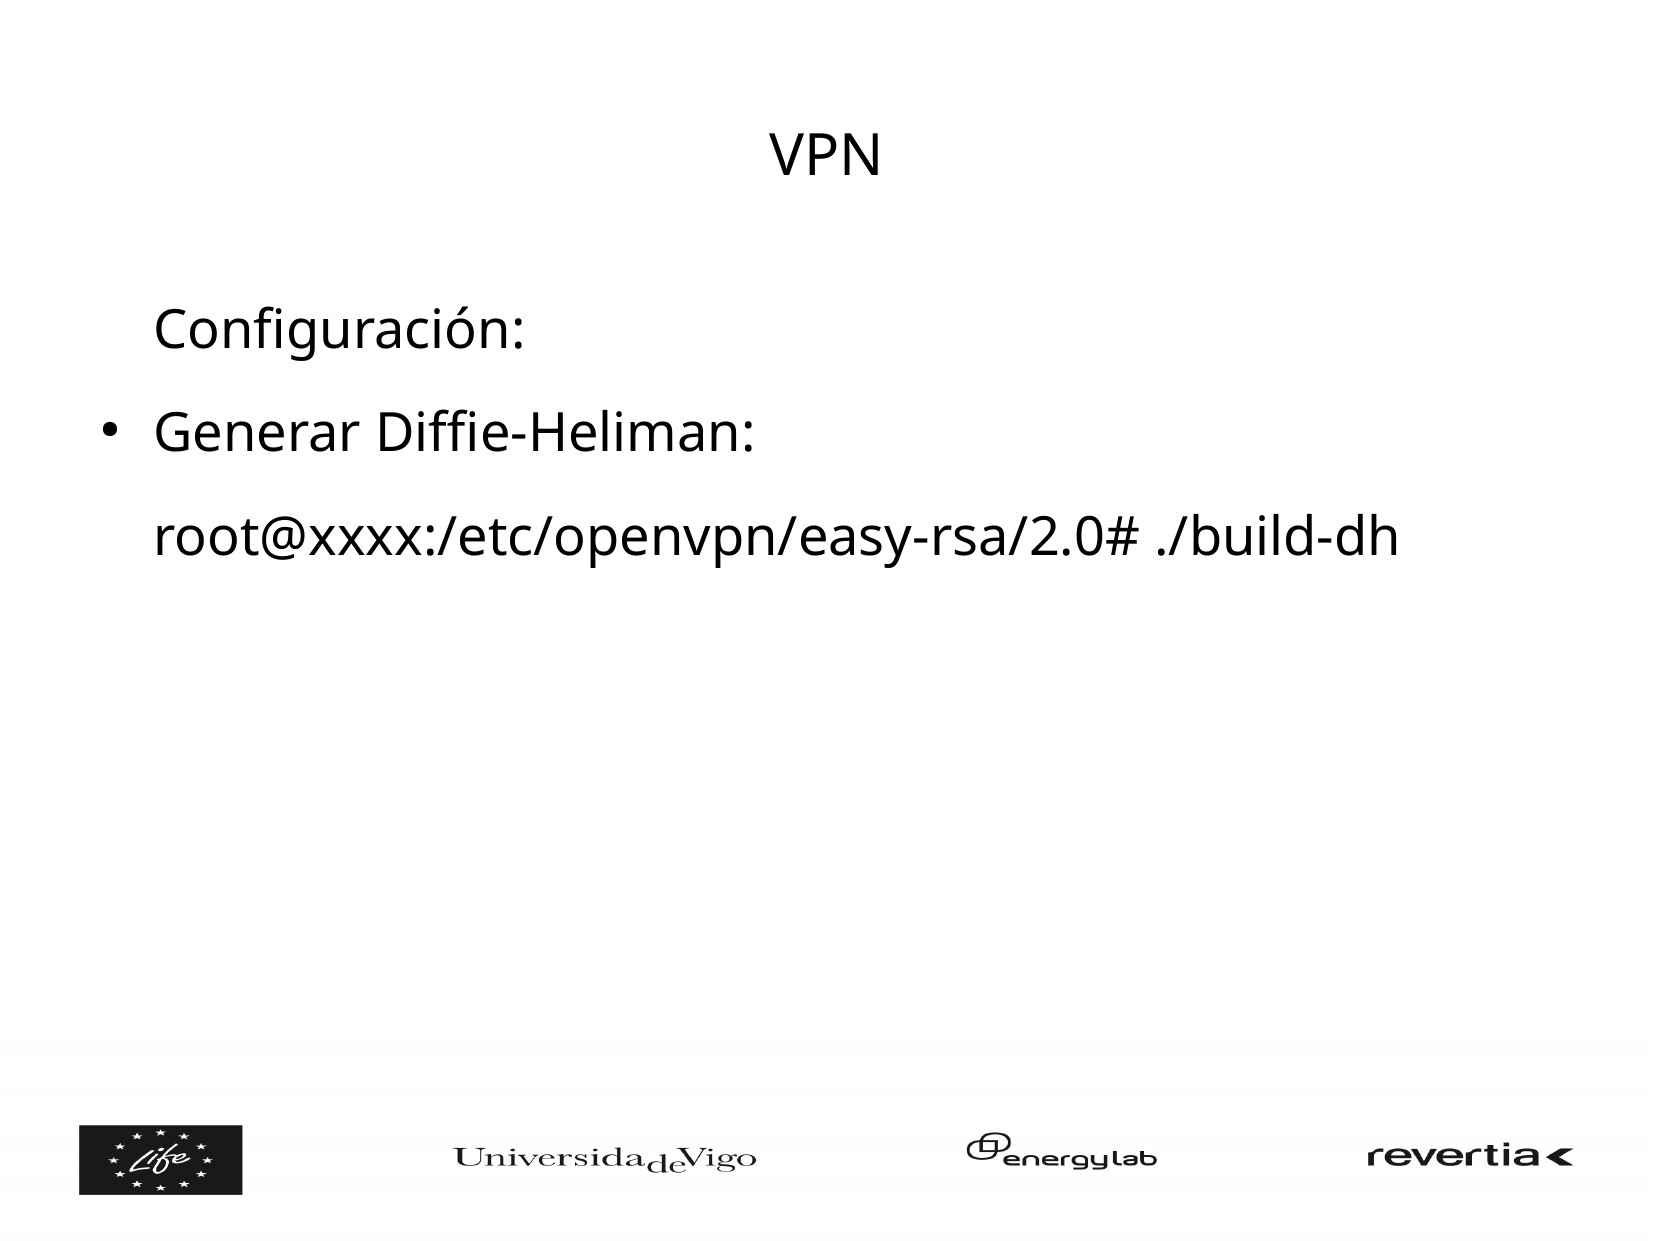

# VPN
Configuración:
Generar Diffie-Heliman:
root@xxxx:/etc/openvpn/easy-rsa/2.0# ./build-dh